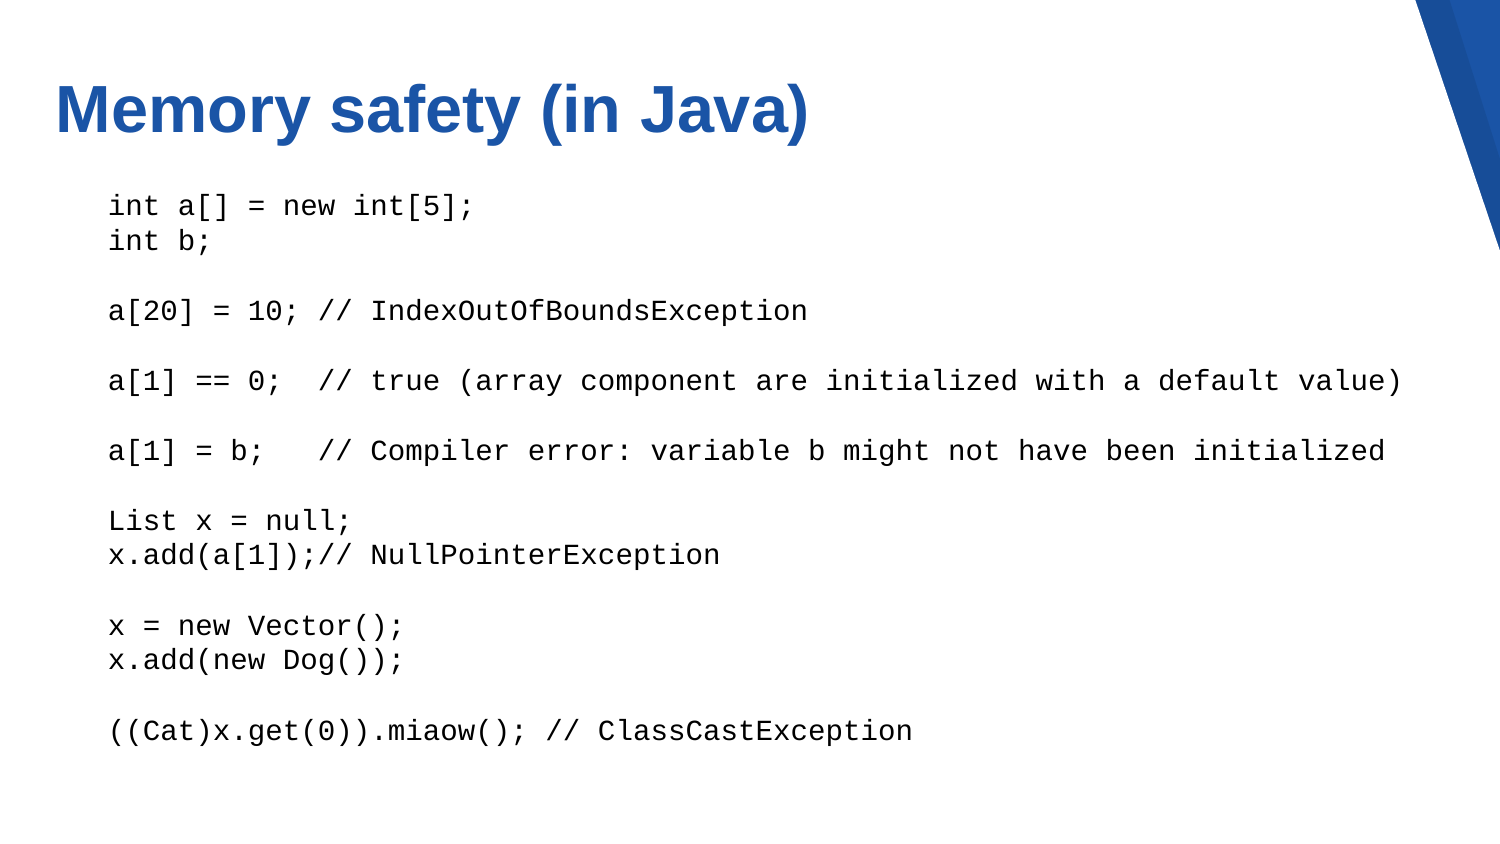

Memory safety (in Java)
# int a[] = new int[5];
int b;
a[20] = 10; // IndexOutOfBoundsException
a[1] == 0; // true (array component are initialized with a default value)
a[1] = b; // Compiler error: variable b might not have been initialized
List x = null;
x.add(a[1]);// NullPointerException
x = new Vector();
x.add(new Dog());
((Cat)x.get(0)).miaow(); // ClassCastException